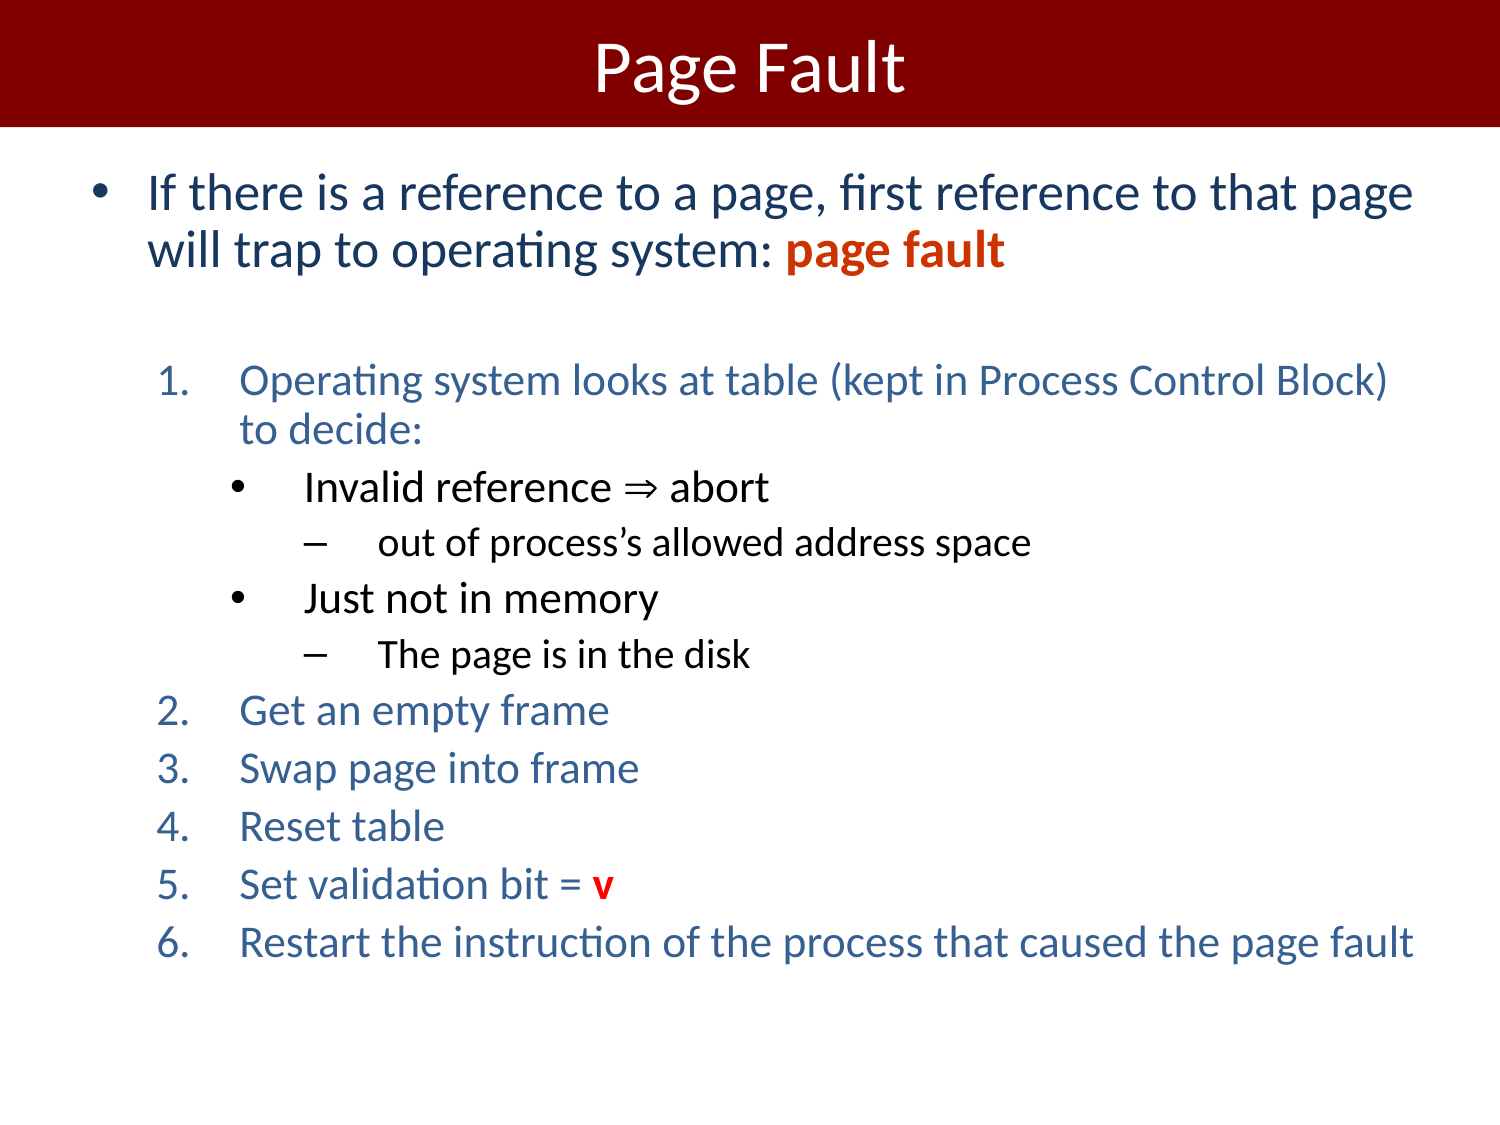

# Page Fault
If there is a reference to a page, first reference to that page will trap to operating system: page fault
Operating system looks at table (kept in Process Control Block) to decide:
Invalid reference  abort
out of process’s allowed address space
Just not in memory
The page is in the disk
Get an empty frame
Swap page into frame
Reset table
Set validation bit = v
Restart the instruction of the process that caused the page fault